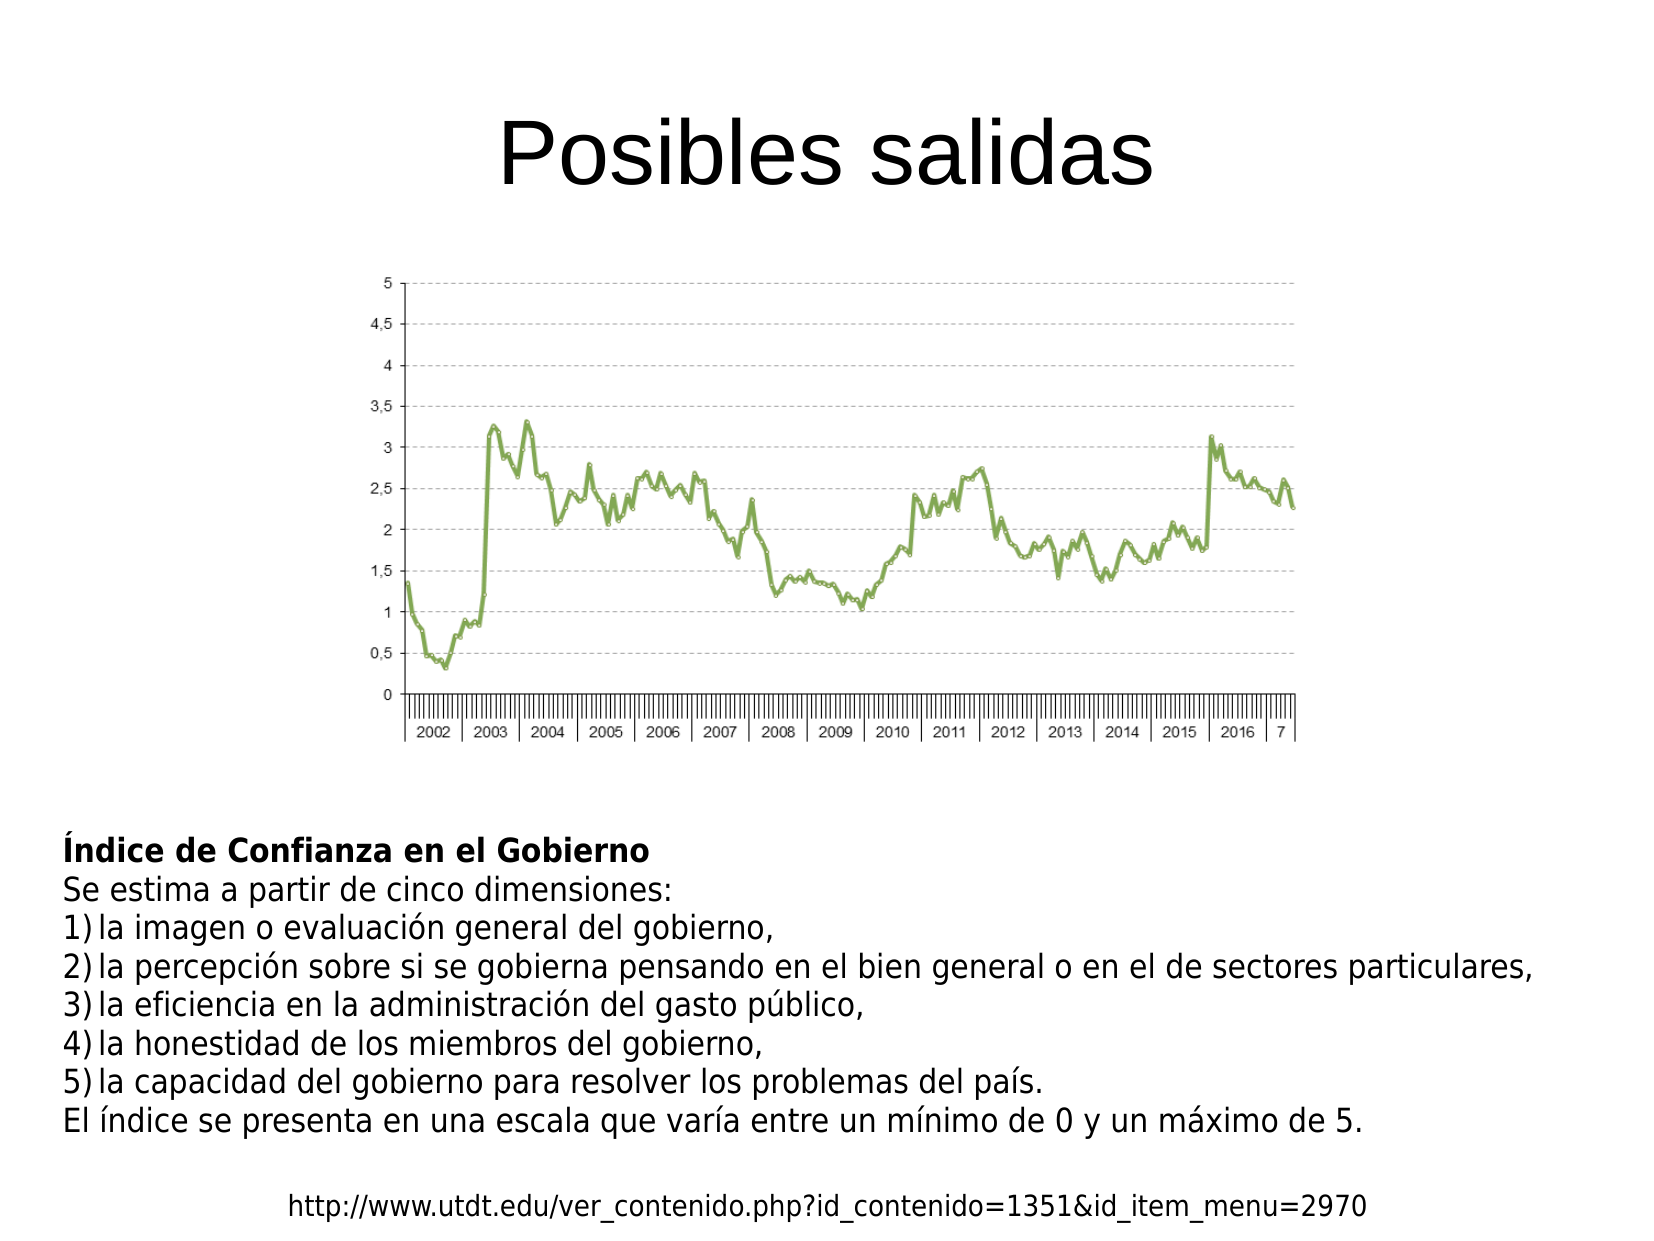

# Posibles salidas
Índice de Confianza en el Gobierno
Se estima a partir de cinco dimensiones:
la imagen o evaluación general del gobierno,
la percepción sobre si se gobierna pensando en el bien general o en el de sectores particulares,
la eficiencia en la administración del gasto público,
la honestidad de los miembros del gobierno,
la capacidad del gobierno para resolver los problemas del país.
El índice se presenta en una escala que varía entre un mínimo de 0 y un máximo de 5.
http://www.utdt.edu/ver_contenido.php?id_contenido=1351&id_item_menu=2970